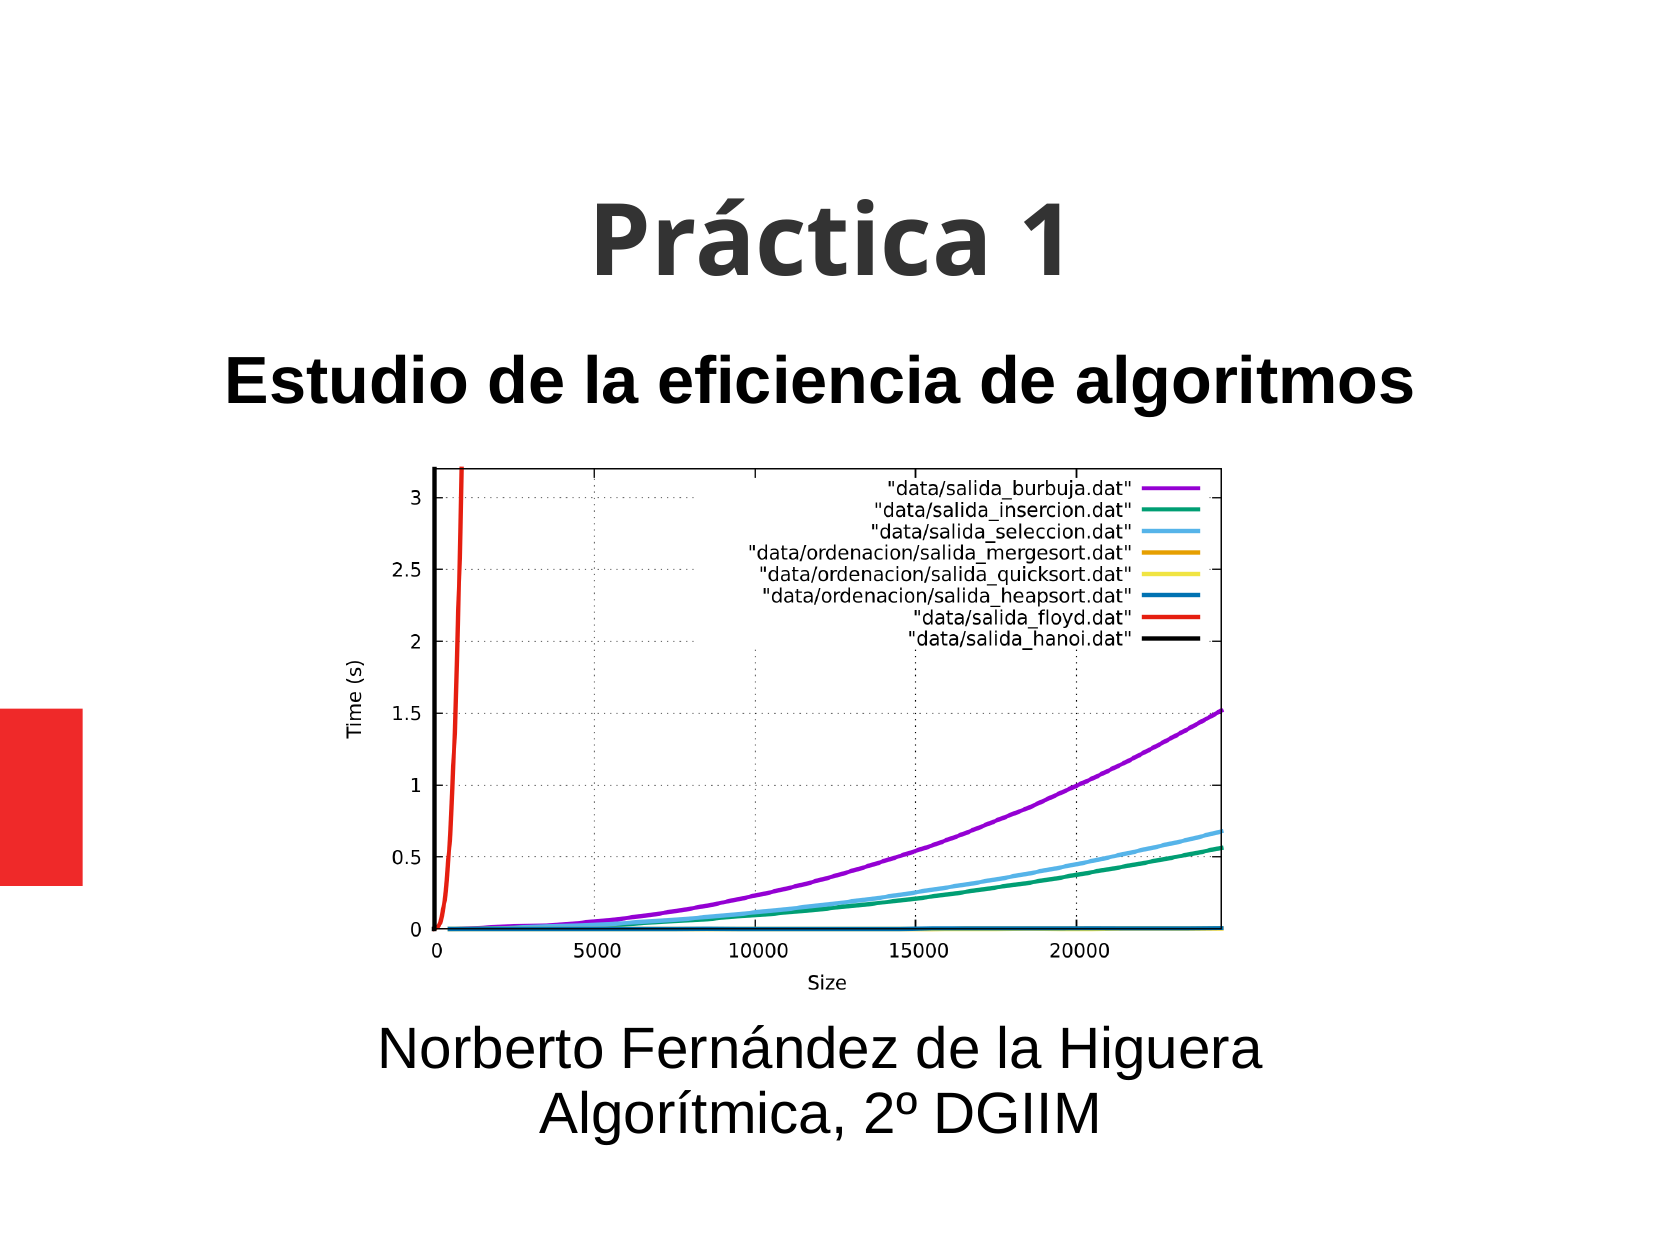

# Práctica 1
Estudio de la eficiencia de algoritmos
Norberto Fernández de la Higuera
Algorítmica, 2º DGIIM